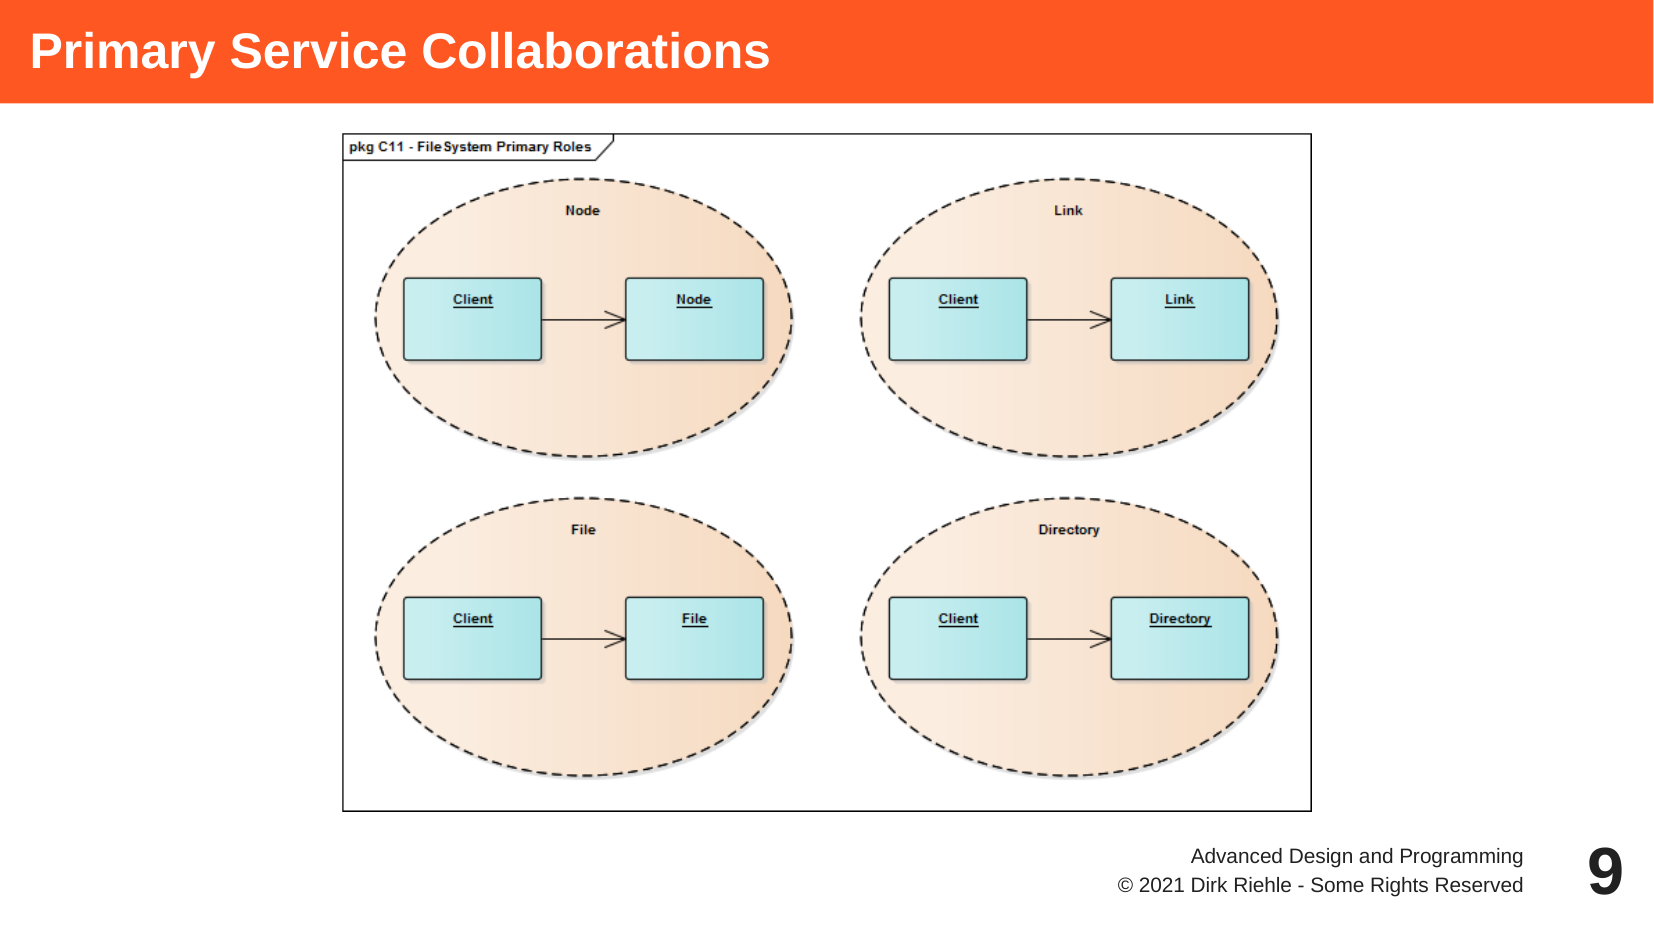

# Primary Service Collaborations
Advanced Design and Programming
9
© 2021 Dirk Riehle - Some Rights Reserved